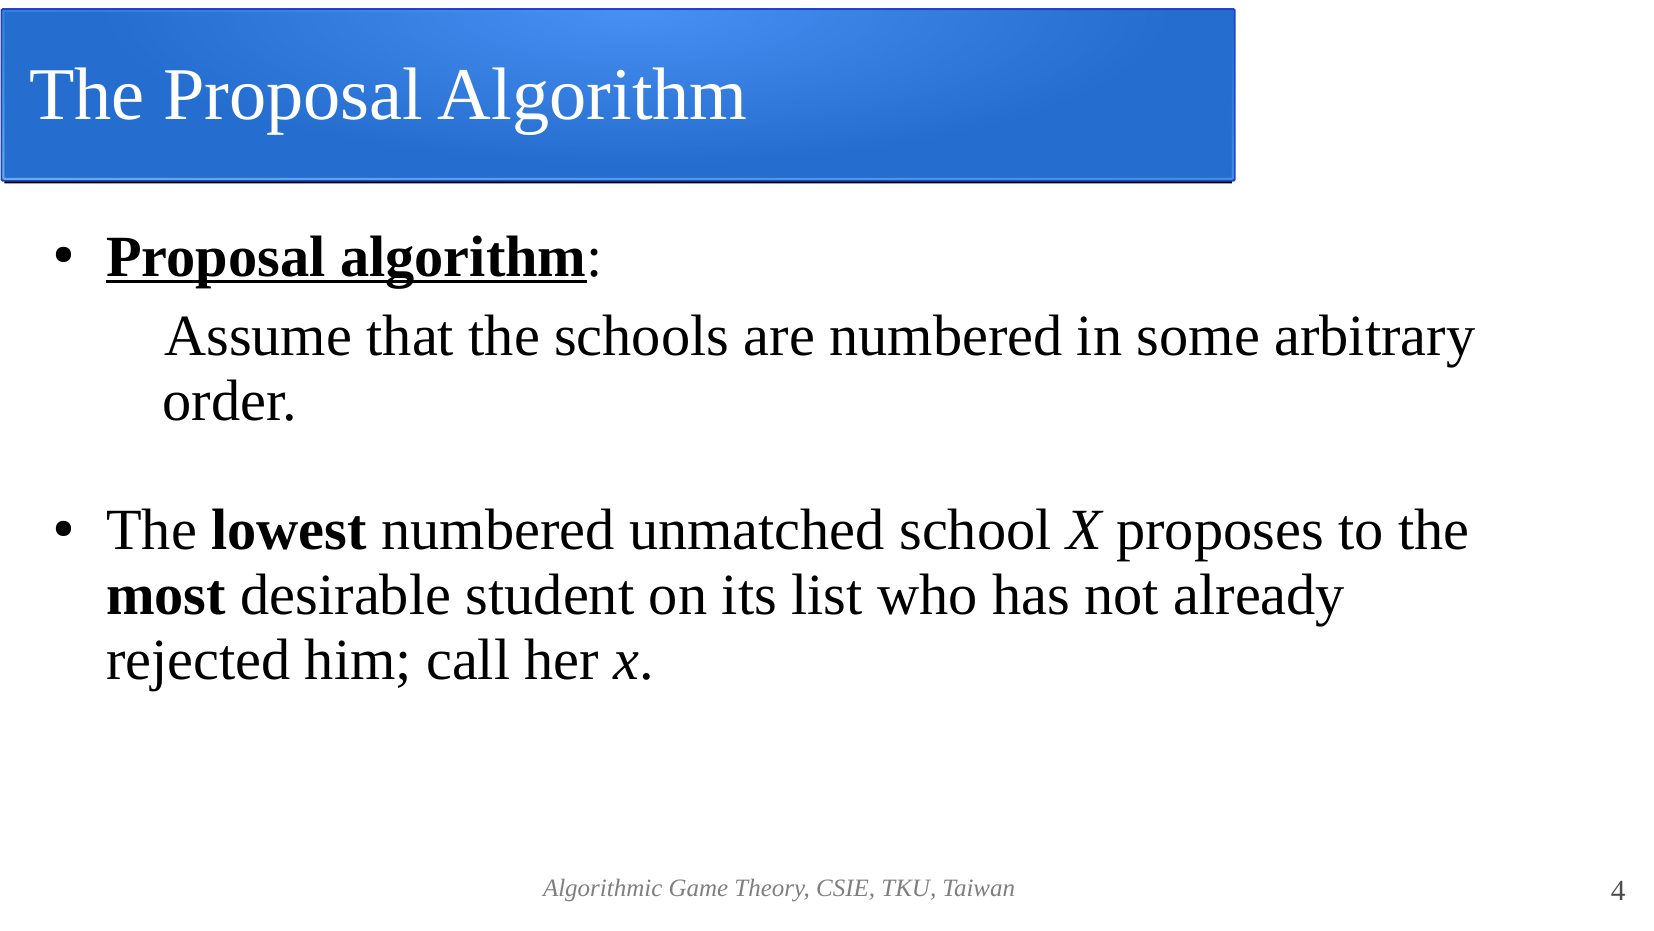

# The Proposal Algorithm
Proposal algorithm:
 Assume that the schools are numbered in some arbitrary order.
The lowest numbered unmatched school X proposes to the most desirable student on its list who has not already rejected him; call her x.
Algorithmic Game Theory, CSIE, TKU, Taiwan
4